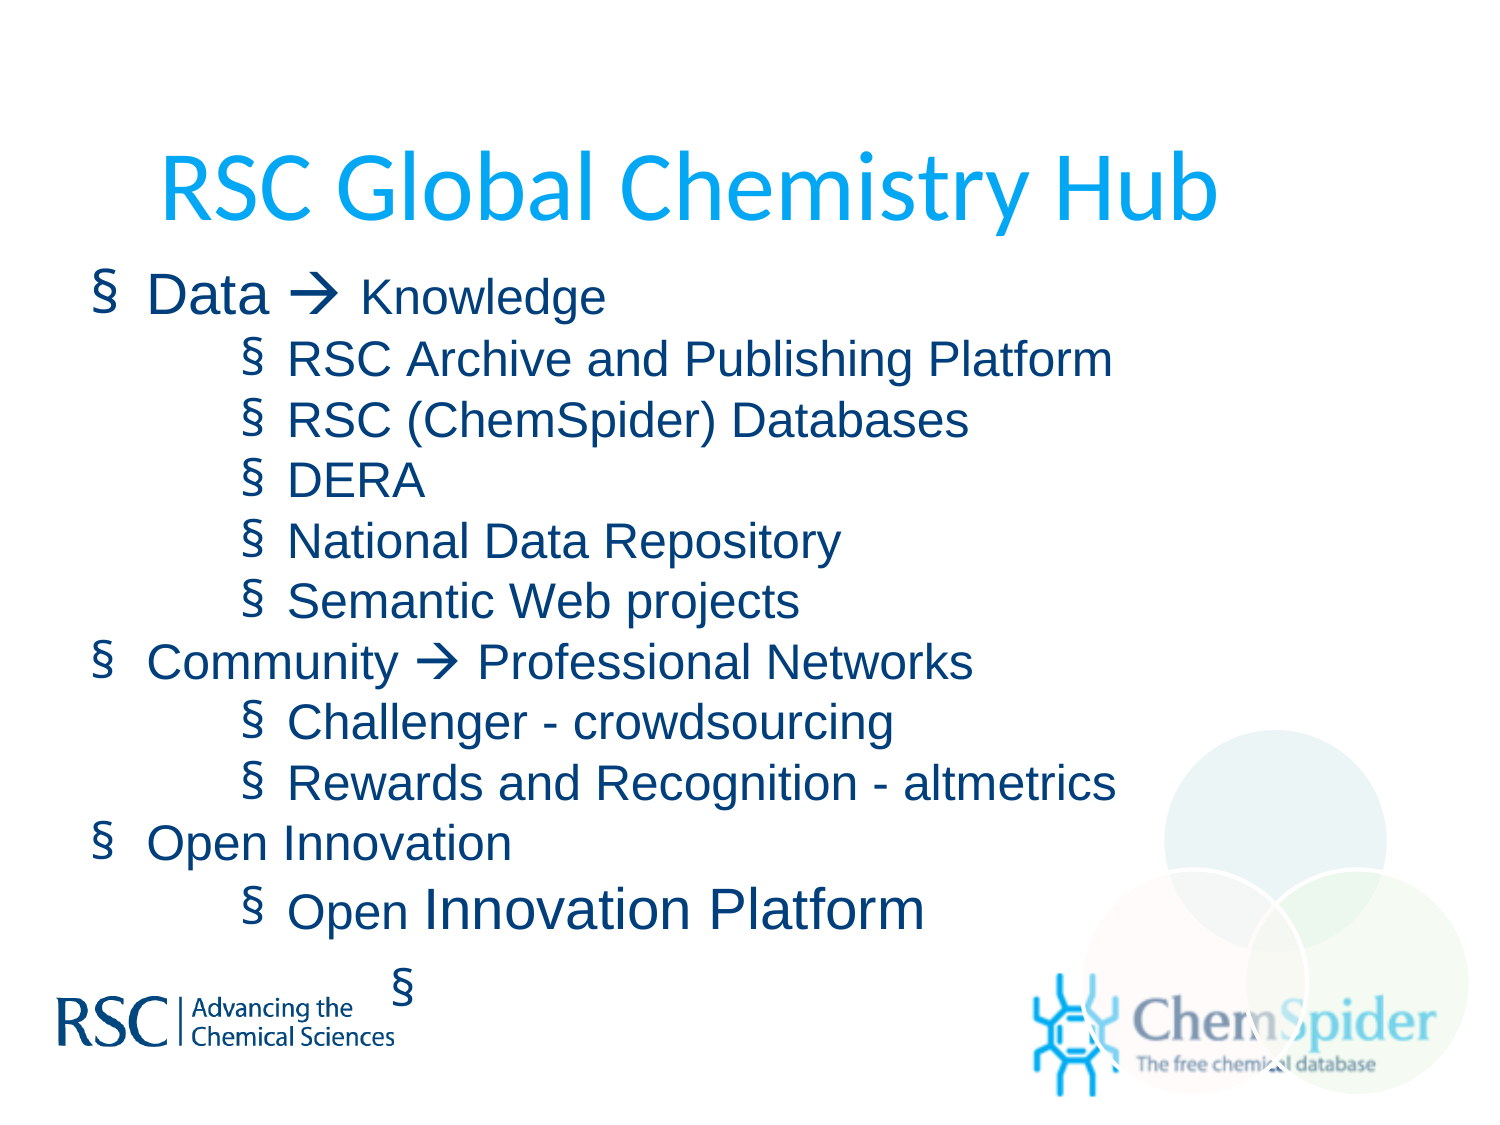

# RSC Global Chemistry Hub
Data  Knowledge
RSC Archive and Publishing Platform
RSC (ChemSpider) Databases
DERA
National Data Repository
Semantic Web projects
Community  Professional Networks
Challenger - crowdsourcing
Rewards and Recognition - altmetrics
Open Innovation
Open Innovation Platform